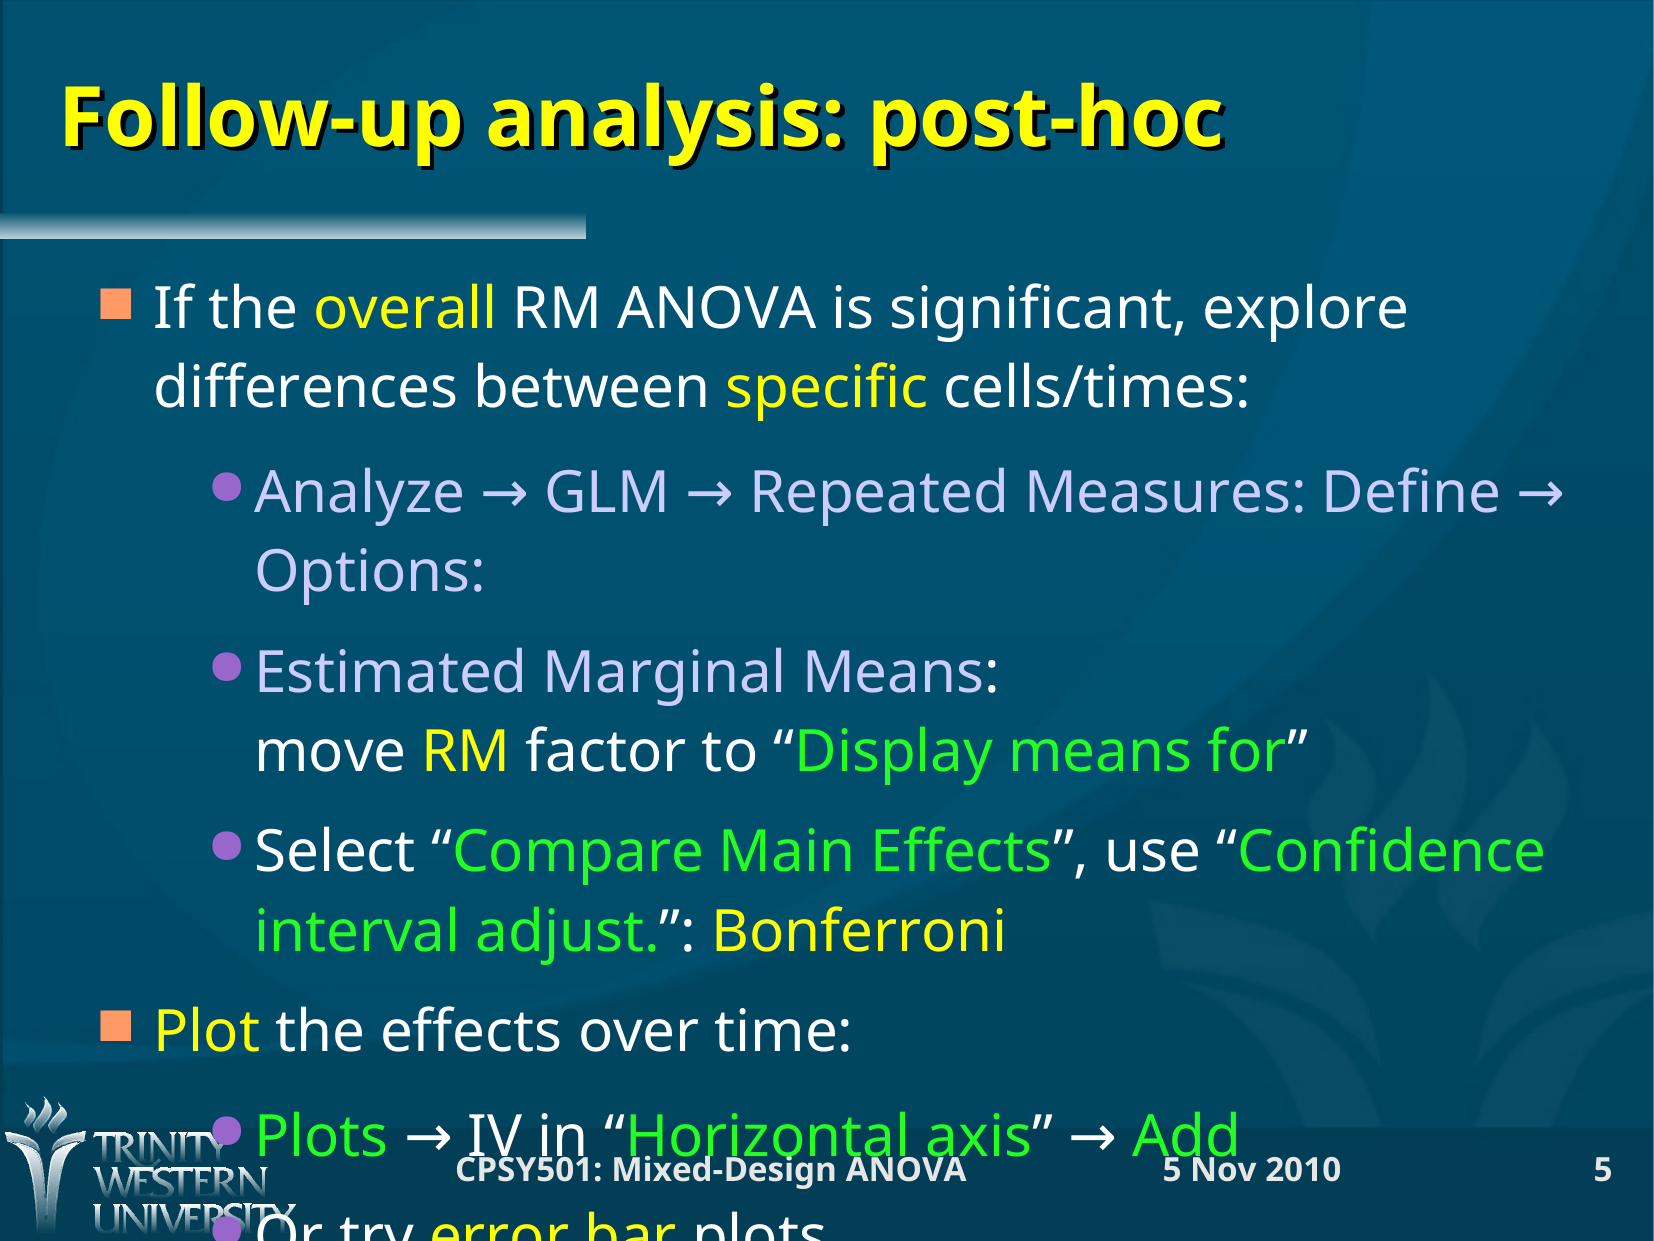

# Follow-up analysis: post-hoc
If the overall RM ANOVA is significant, explore differences between specific cells/times:
Analyze → GLM → Repeated Measures: Define → Options:
Estimated Marginal Means:
move RM factor to “Display means for”
Select “Compare Main Effects”, use “Confidence interval adjust.”: Bonferroni
Plot the effects over time:
Plots → IV in “Horizontal axis” → Add
Or try error bar plots
CPSY501: Mixed-Design ANOVA
5 Nov 2010
5